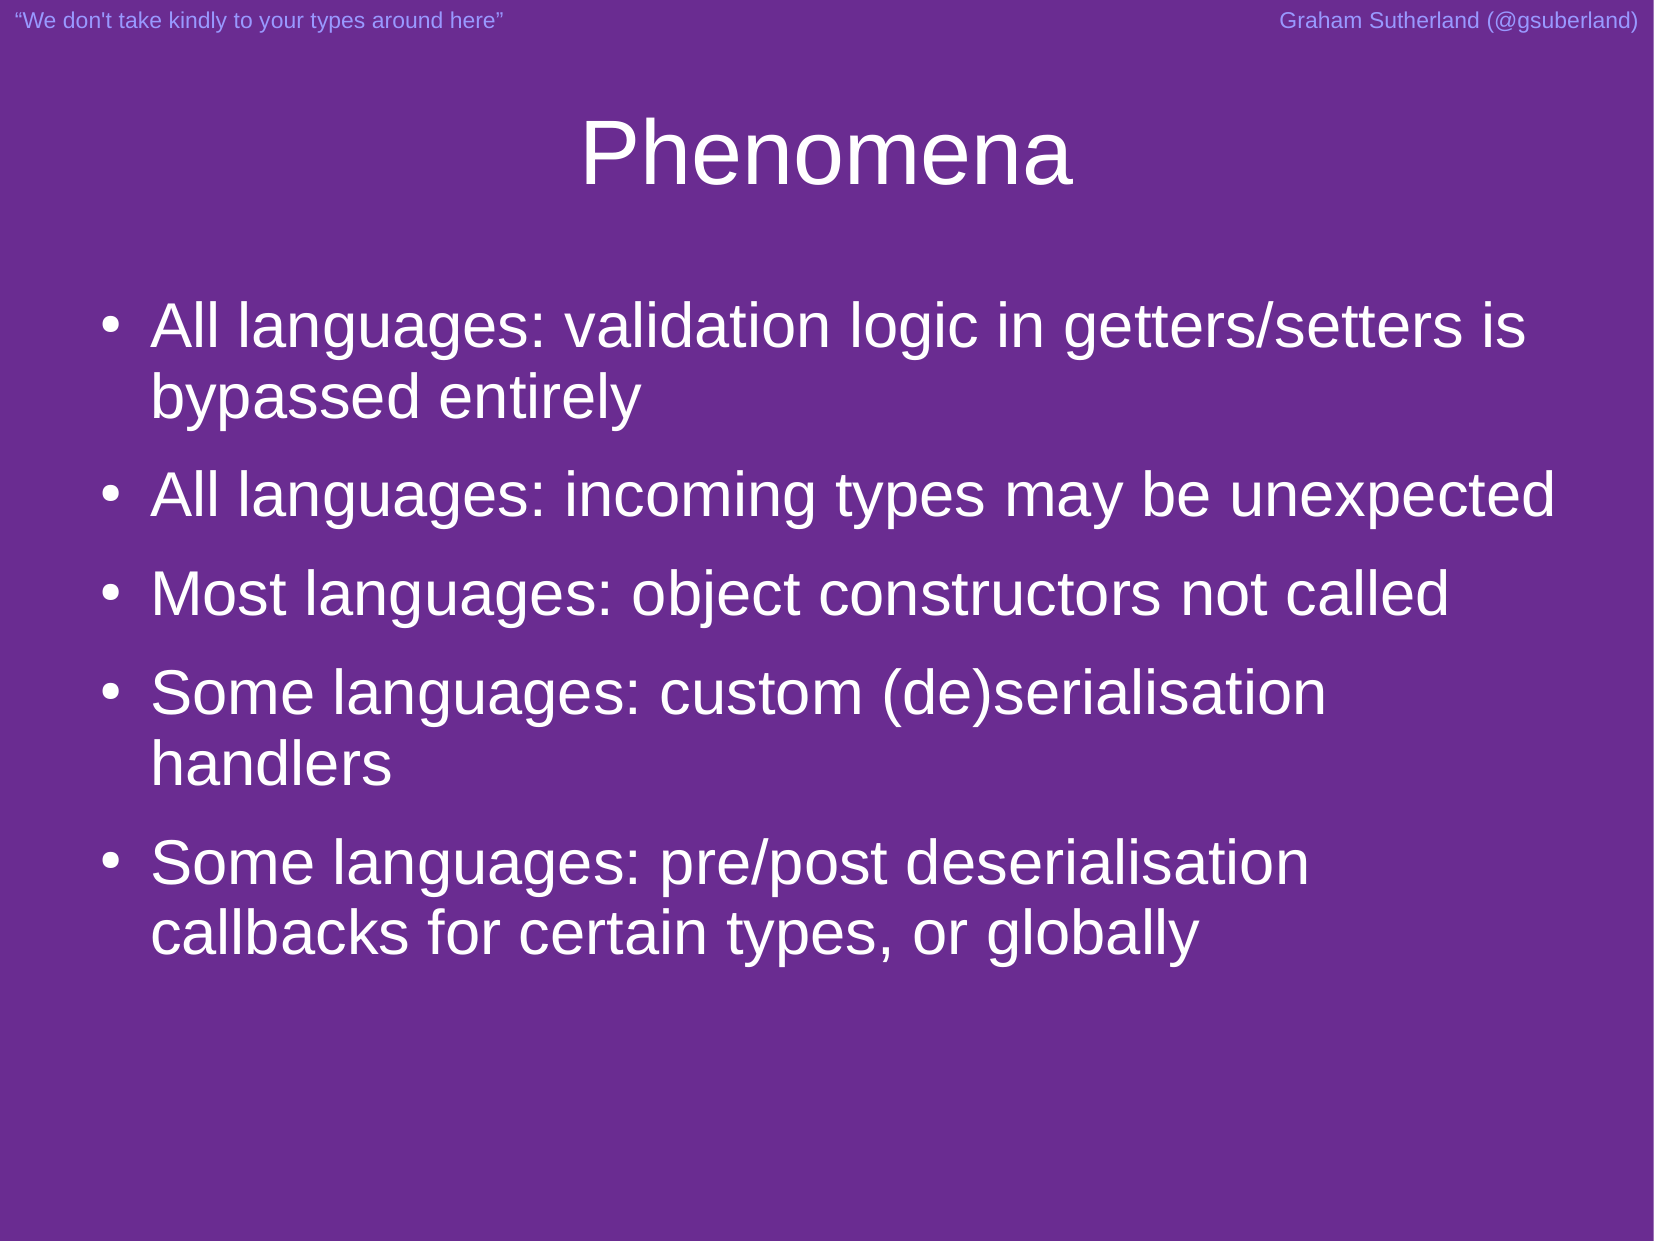

# Phenomena
All languages: validation logic in getters/setters is bypassed entirely
All languages: incoming types may be unexpected
Most languages: object constructors not called
Some languages: custom (de)serialisation handlers
Some languages: pre/post deserialisation callbacks for certain types, or globally